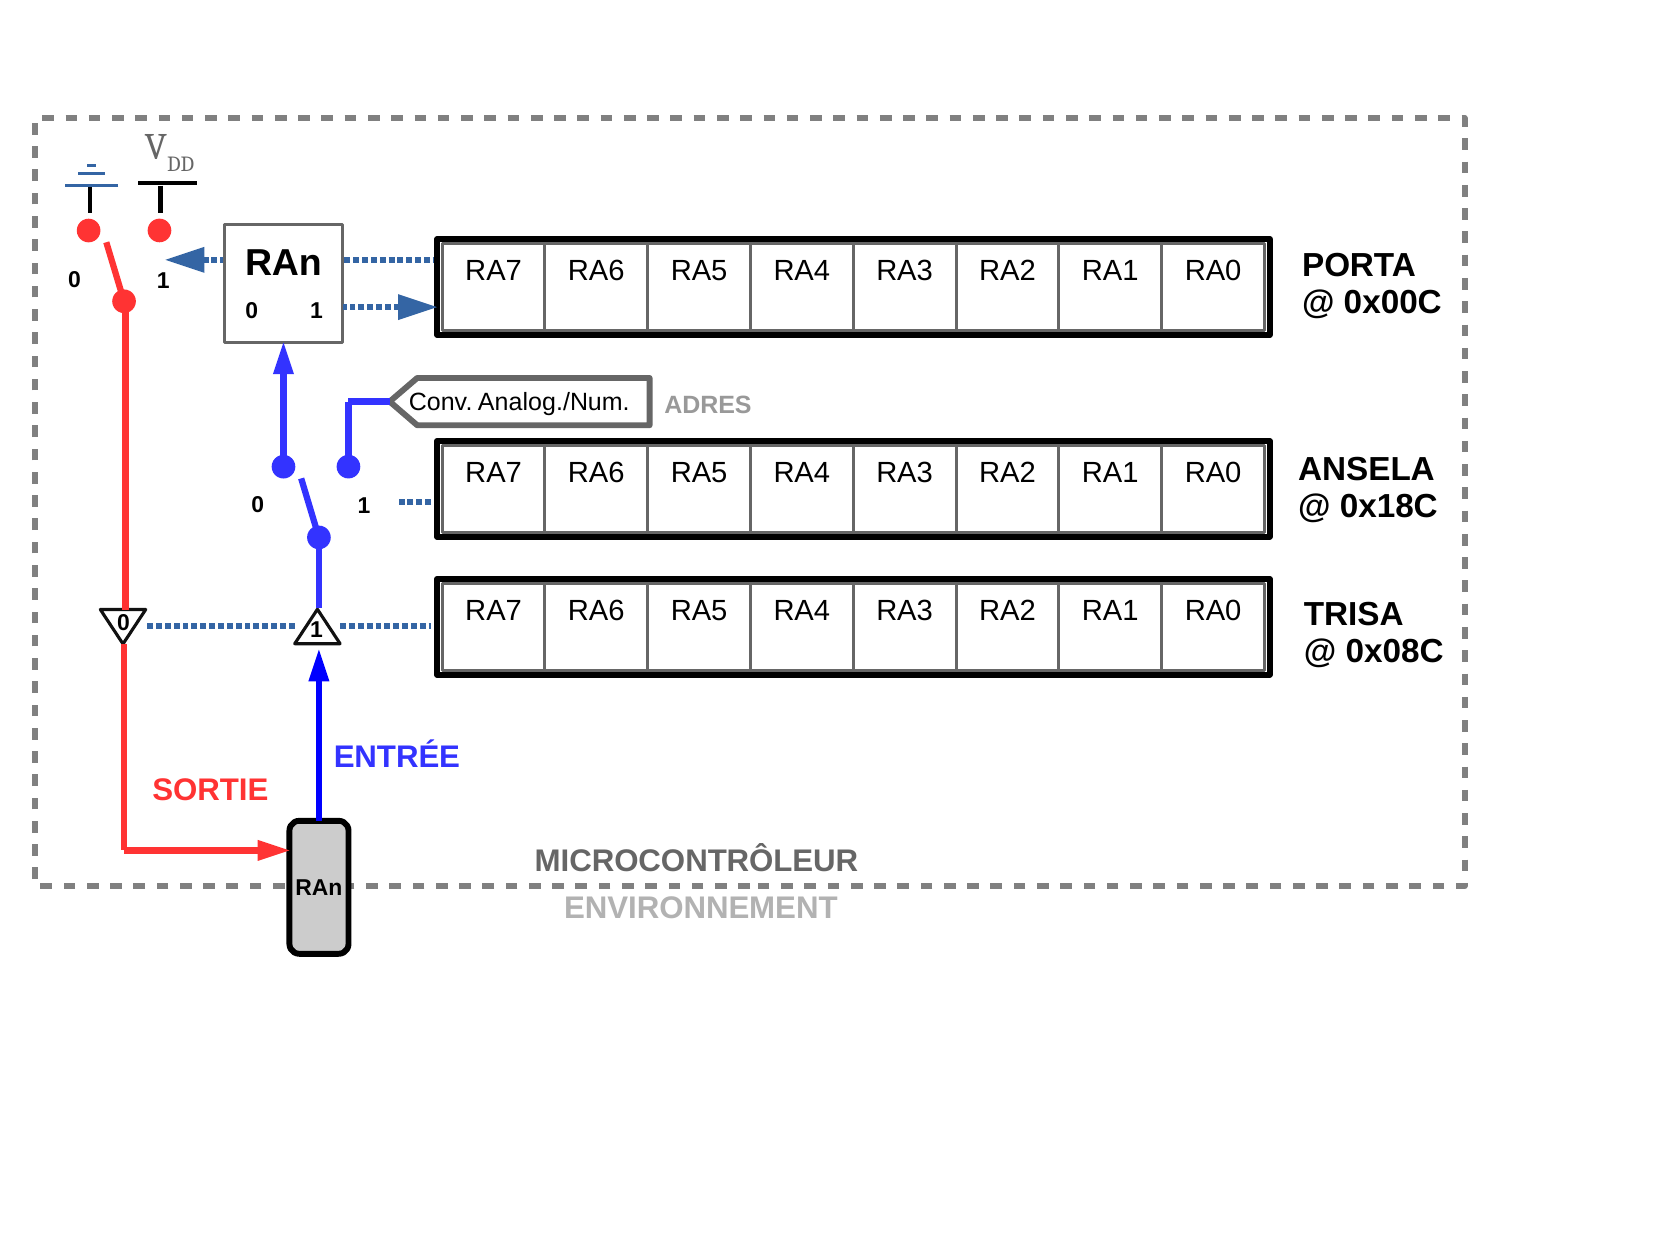

VDD
RAn
PORTA
@ 0x00C
RA7
RA6
RA5
RA4
RA3
RA2
RA1
RA0
0
1
0
1
Conv. Analog./Num.
ADRES
ANSELA
@ 0x18C
RA7
RA6
RA5
RA4
RA3
RA2
RA1
RA0
0
1
RA7
RA6
RA5
RA4
RA3
RA2
RA1
RA0
TRISA
@ 0x08C
0
1
ENTRÉE
SORTIE
RAn
MICROCONTRÔLEUR
ENVIRONNEMENT